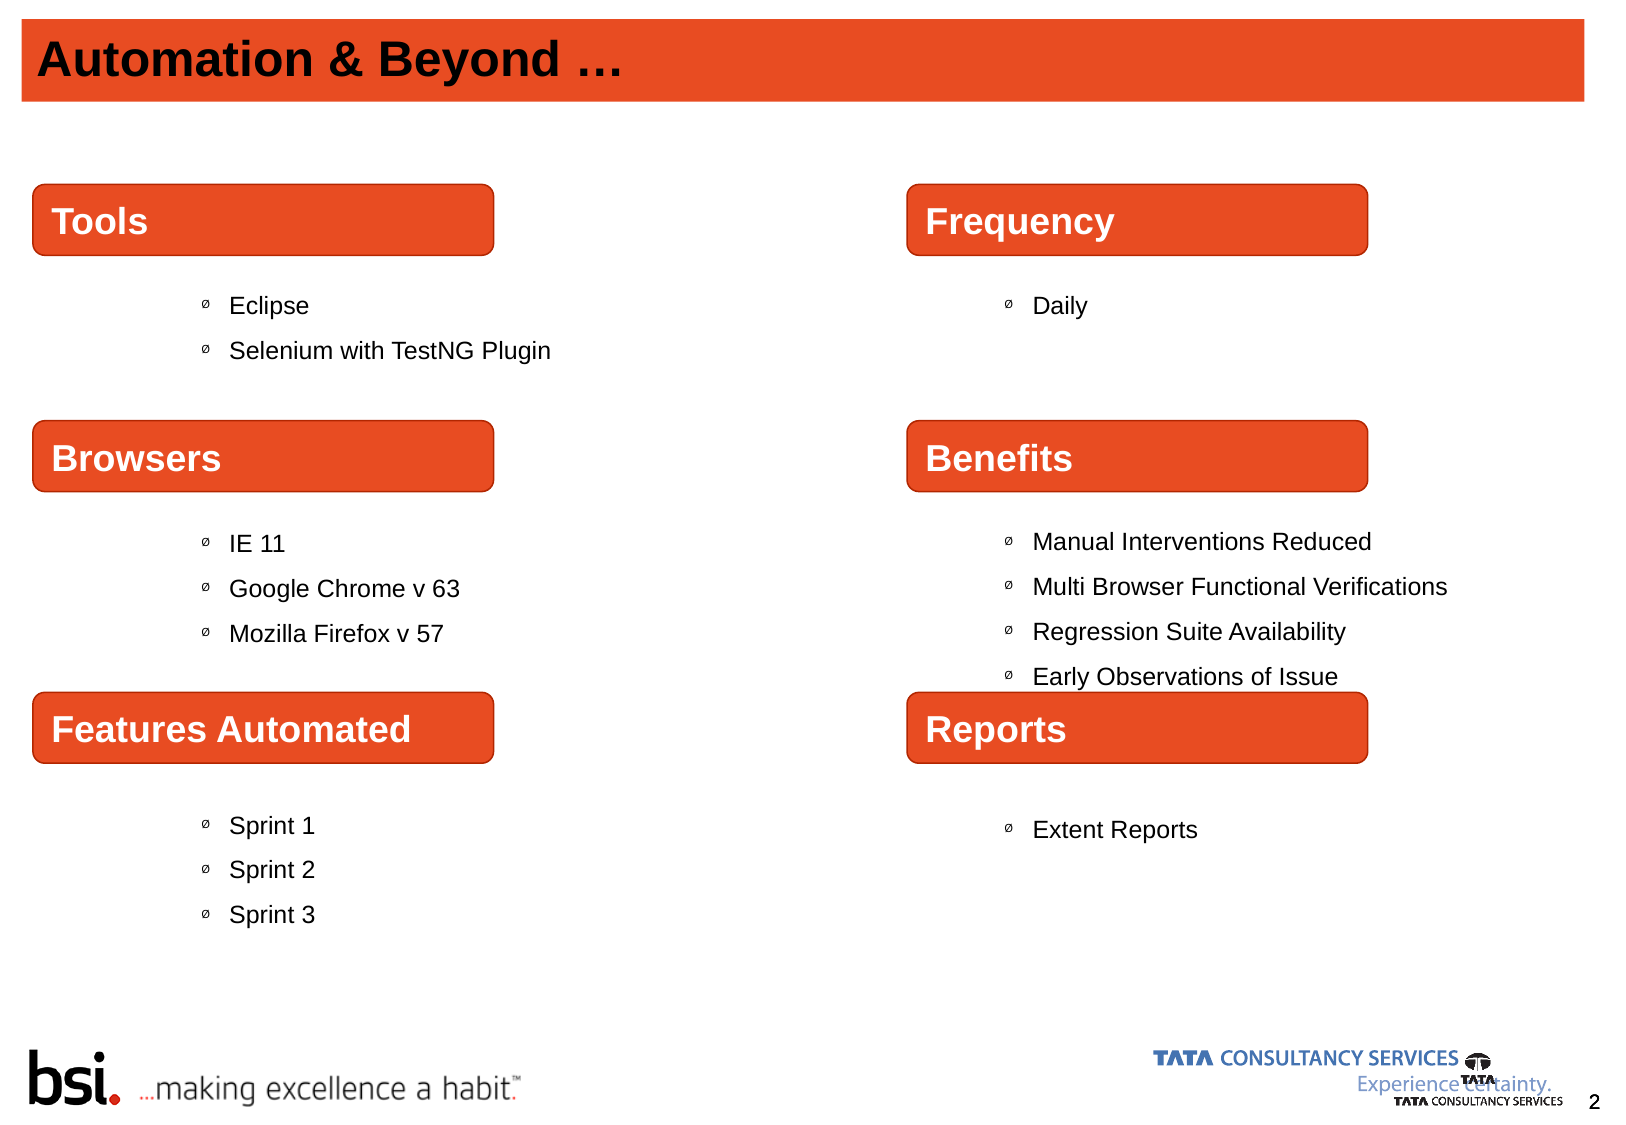

Automation & Beyond …
Tools
Frequency
Eclipse
Selenium with TestNG Plugin
Daily
Browsers
Benefits
Manual Interventions Reduced
Multi Browser Functional Verifications
Regression Suite Availability
Early Observations of Issue
IE 11
Google Chrome v 63
Mozilla Firefox v 57
Features Automated
Reports
Sprint 1
Sprint 2
Sprint 3
Extent Reports